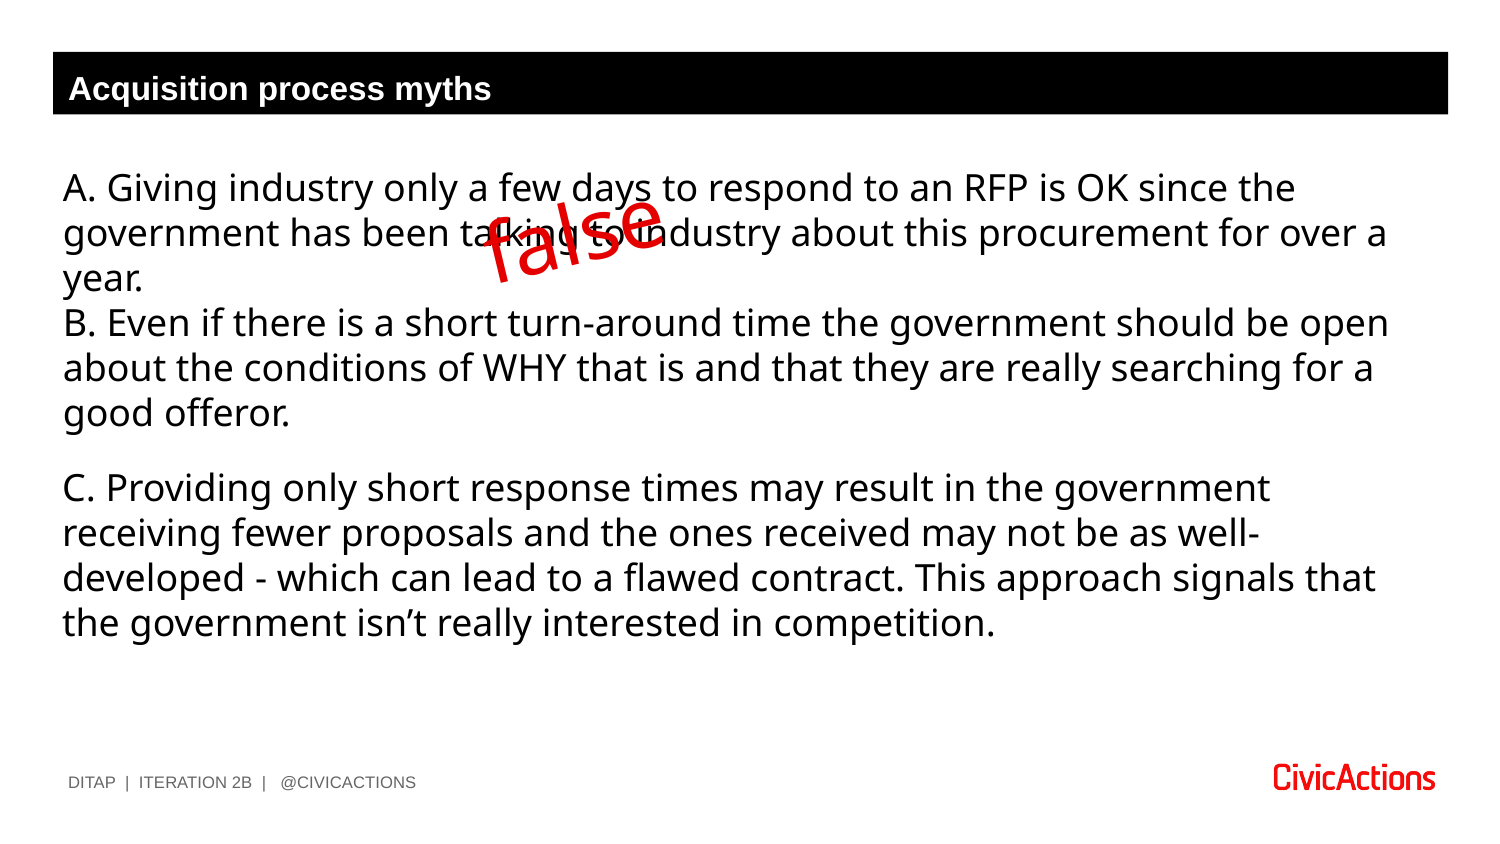

Acquisition process myths
# A. Giving industry only a few days to respond to an RFP is OK since the government has been talking to industry about this procurement for over a year.
false
B. Even if there is a short turn-around time the government should be open about the conditions of WHY that is and that they are really searching for a good offeror.
C. Providing only short response times may result in the government receiving fewer proposals and the ones received may not be as well-developed - which can lead to a flawed contract. This approach signals that the government isn’t really interested in competition.